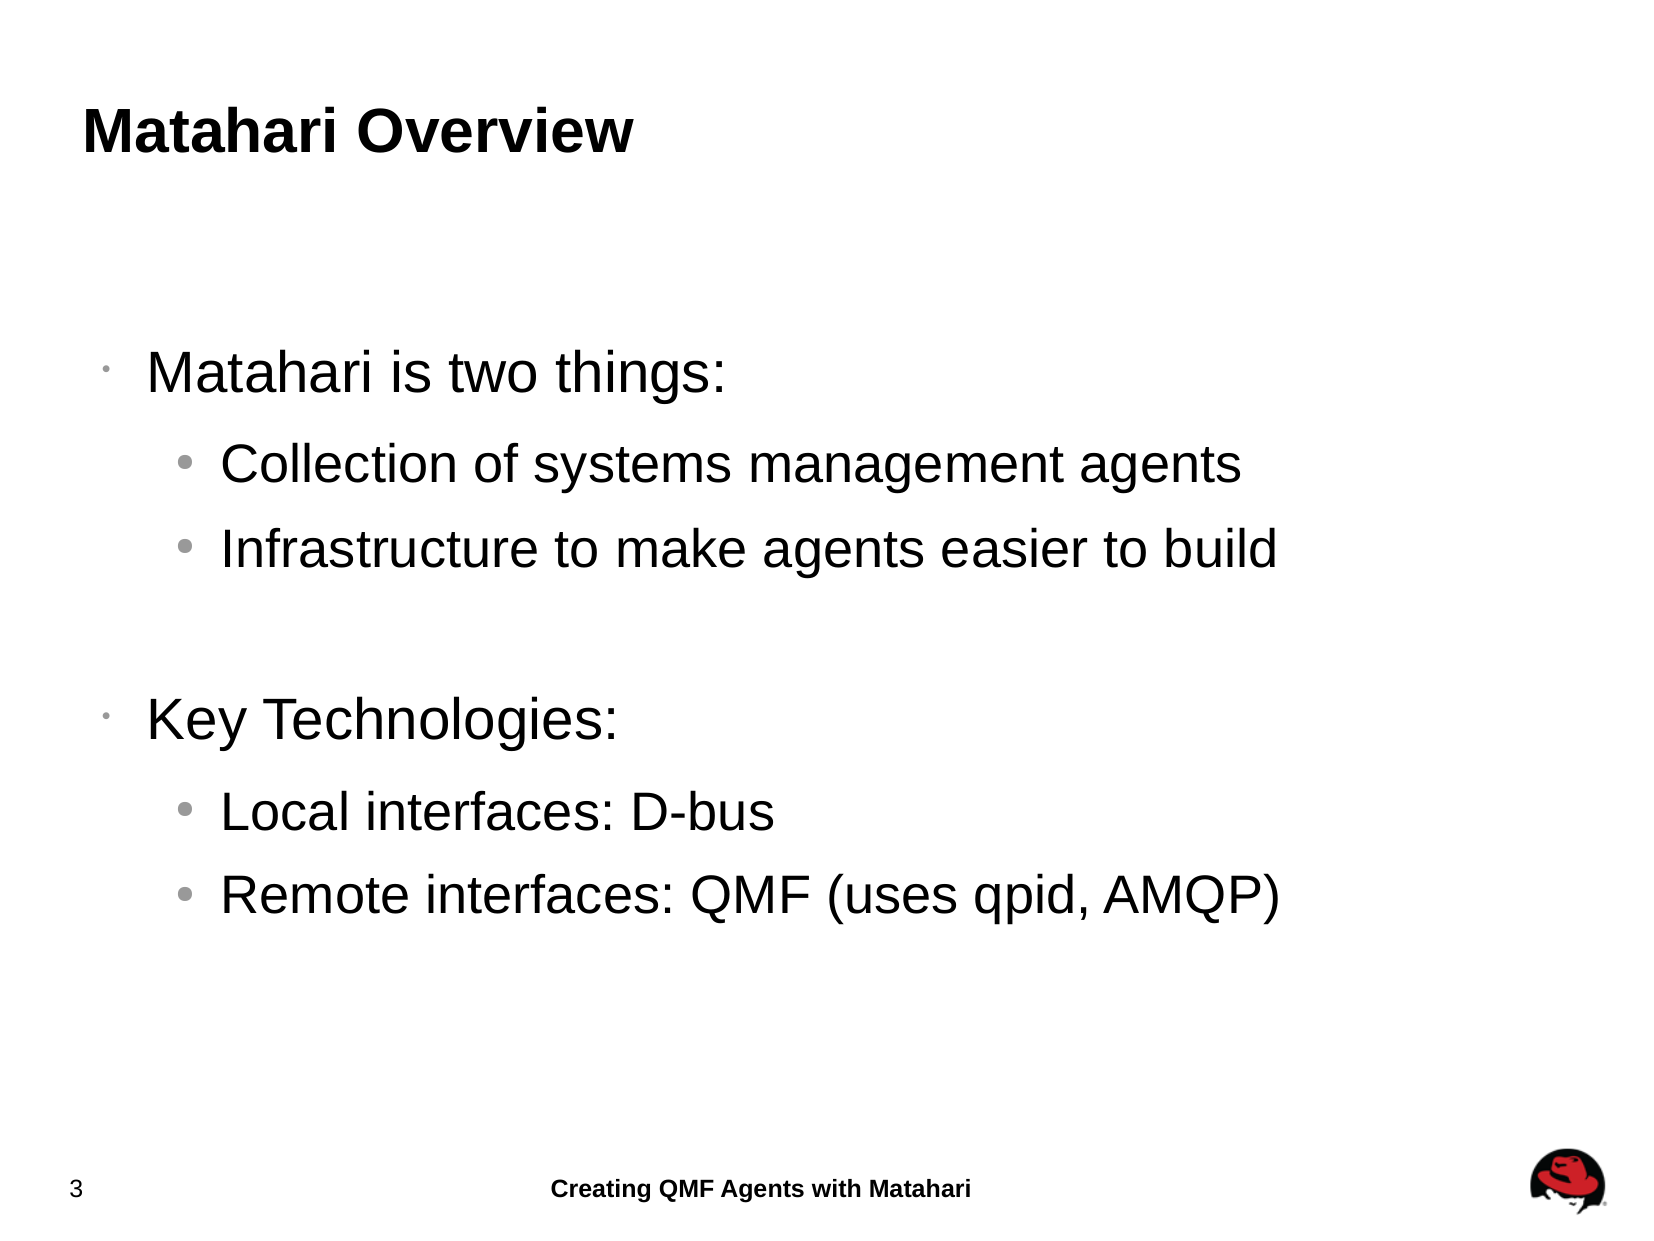

# Matahari Overview
Matahari is two things:
Collection of systems management agents
Infrastructure to make agents easier to build
Key Technologies:
Local interfaces: D-bus
Remote interfaces: QMF (uses qpid, AMQP)